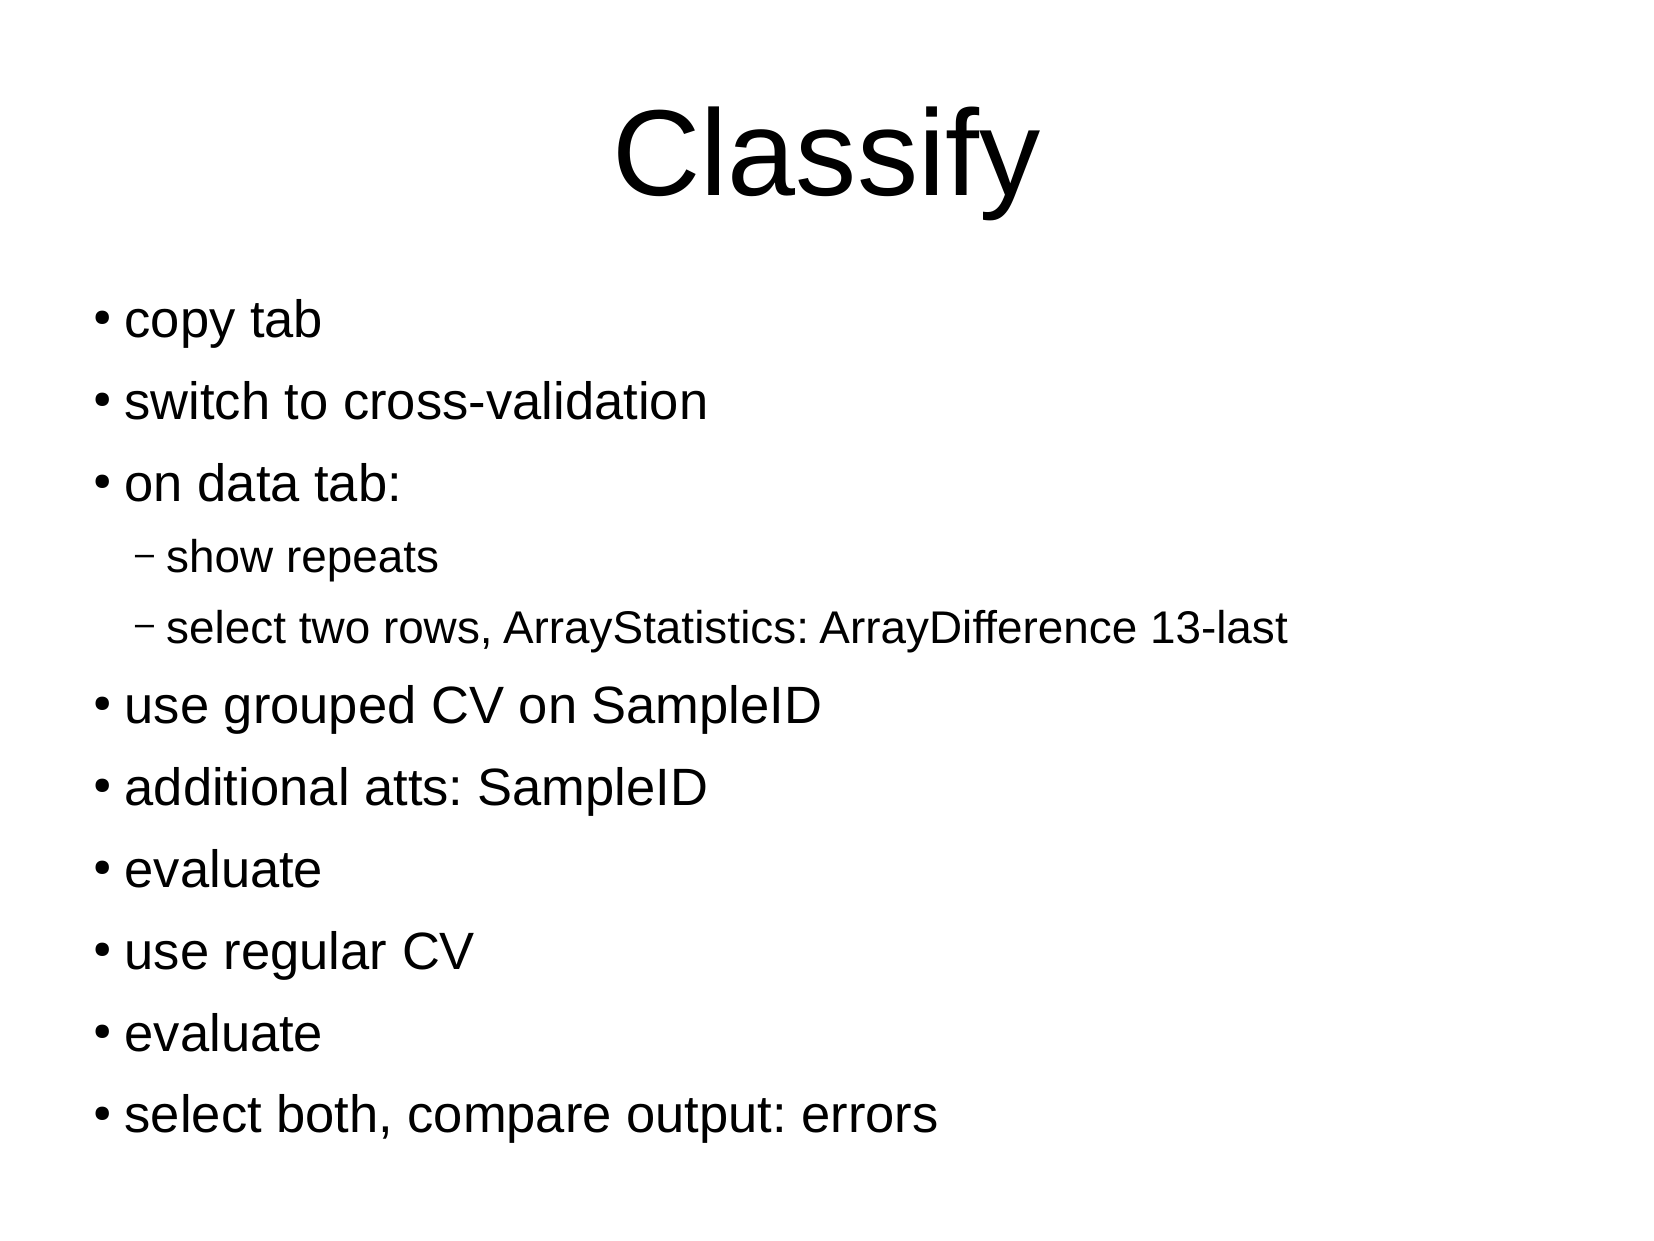

# Classify
copy tab
switch to cross-validation
on data tab:
show repeats
select two rows, ArrayStatistics: ArrayDifference 13-last
use grouped CV on SampleID
additional atts: SampleID
evaluate
use regular CV
evaluate
select both, compare output: errors